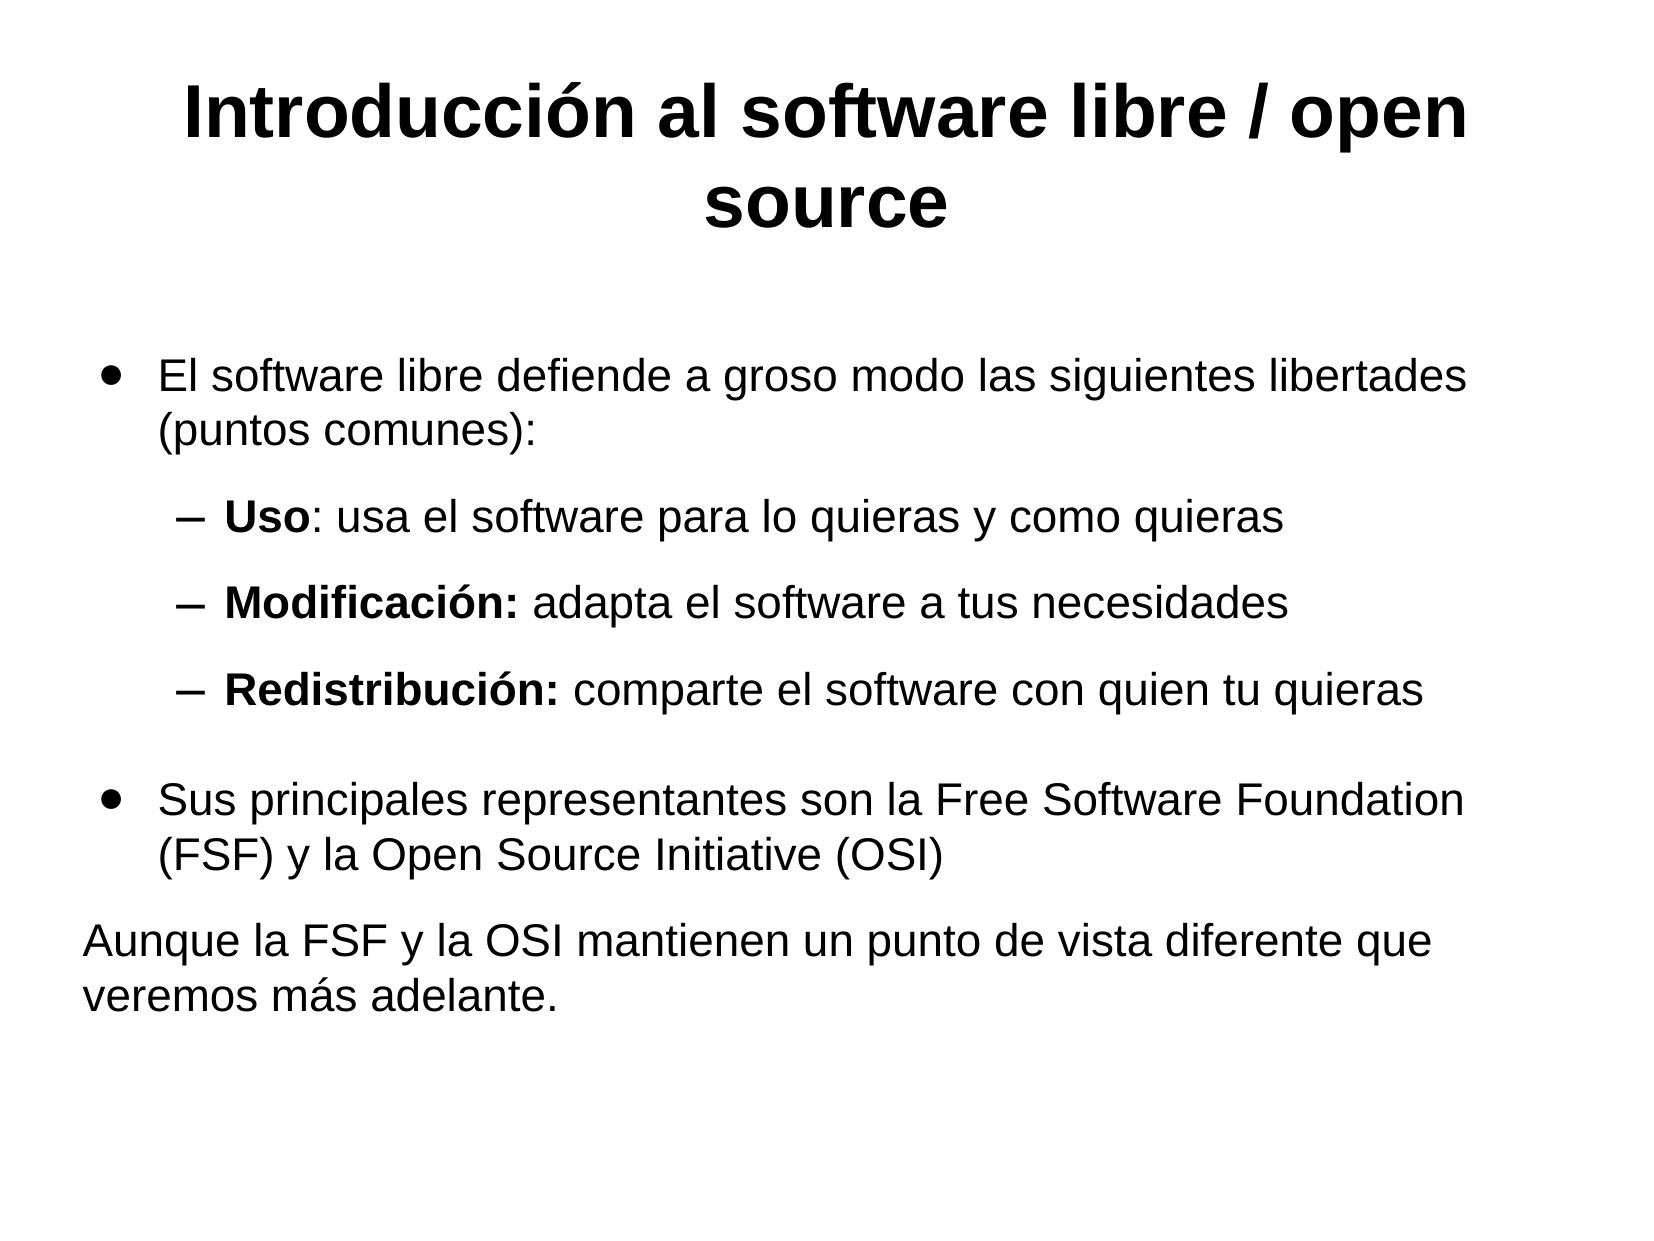

Introducción al software libre / open source
El software libre defiende a groso modo las siguientes libertades (puntos comunes):
Uso: usa el software para lo quieras y como quieras
Modificación: adapta el software a tus necesidades
Redistribución: comparte el software con quien tu quieras
Sus principales representantes son la Free Software Foundation (FSF) y la Open Source Initiative (OSI)
Aunque la FSF y la OSI mantienen un punto de vista diferente que veremos más adelante.